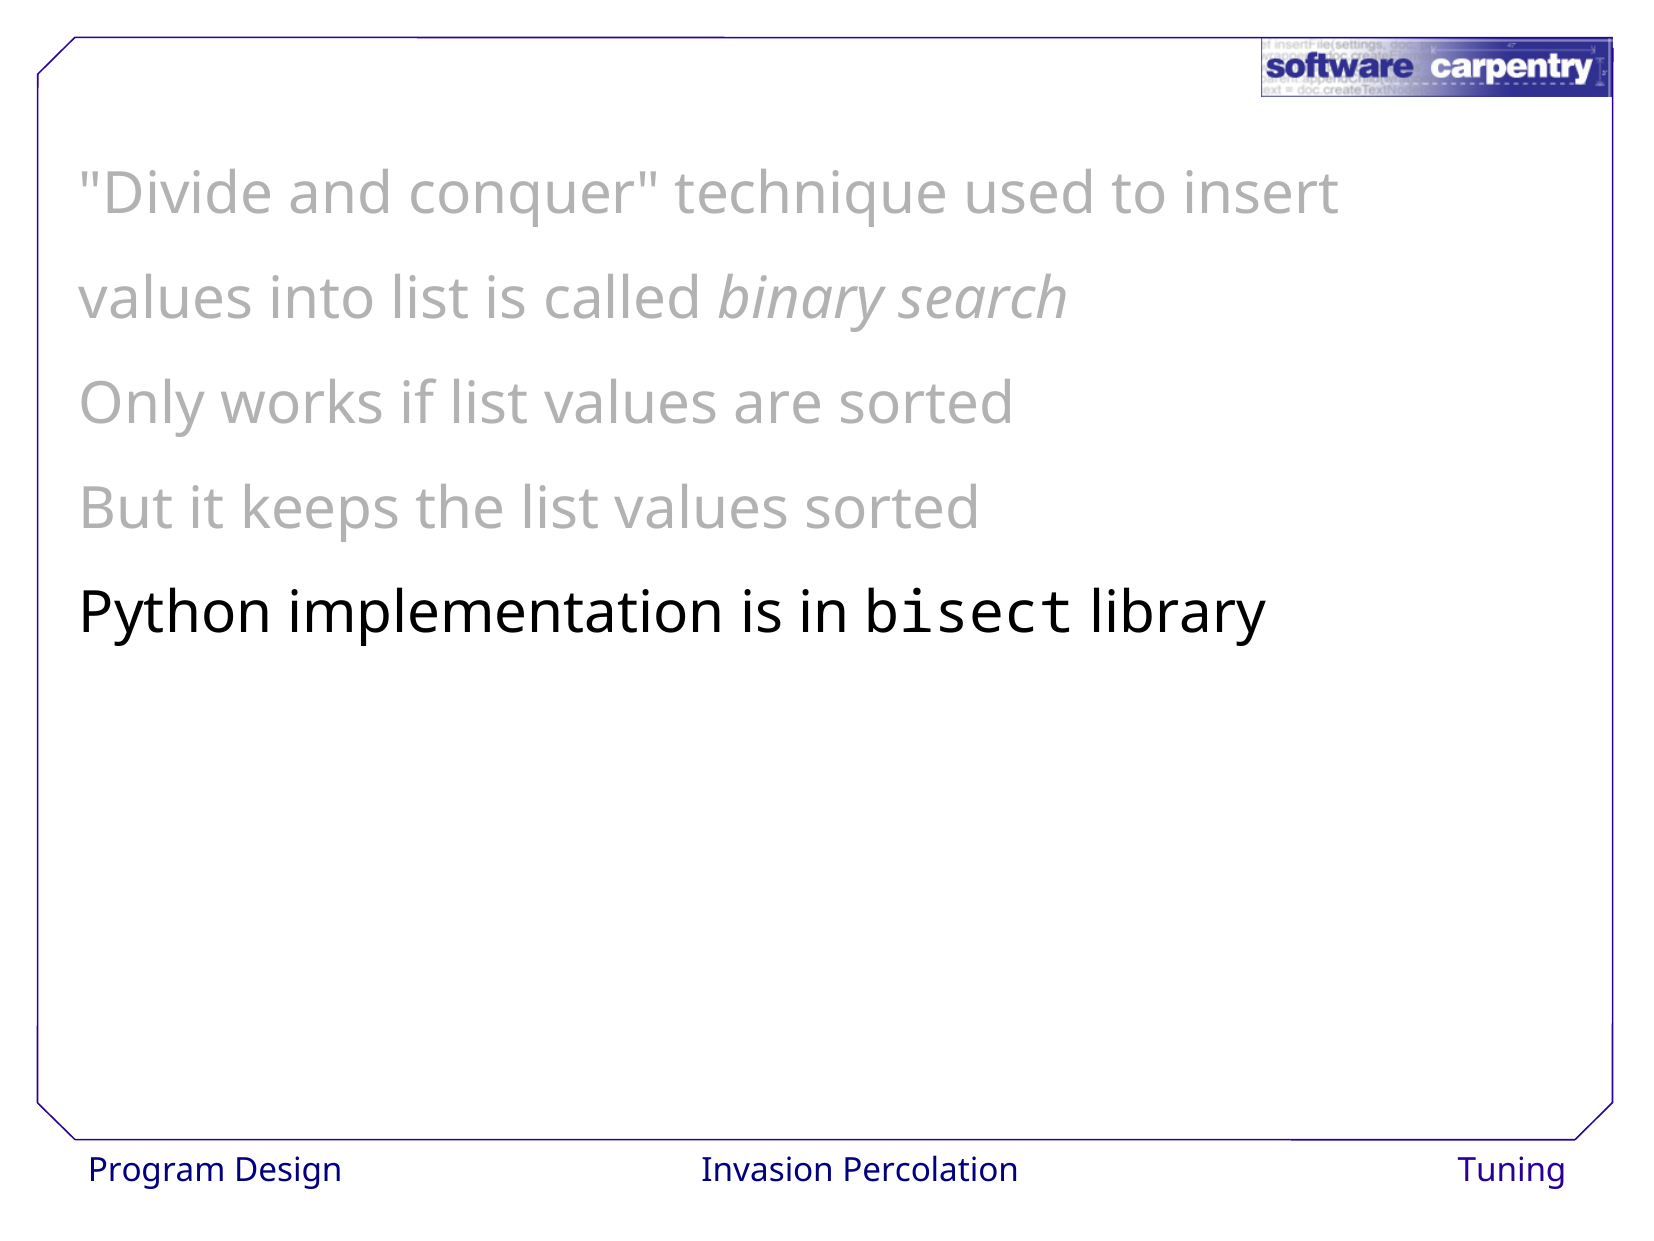

"Divide and conquer" technique used to insert
values into list is called binary search
Only works if list values are sorted
But it keeps the list values sorted
Python implementation is in bisect library